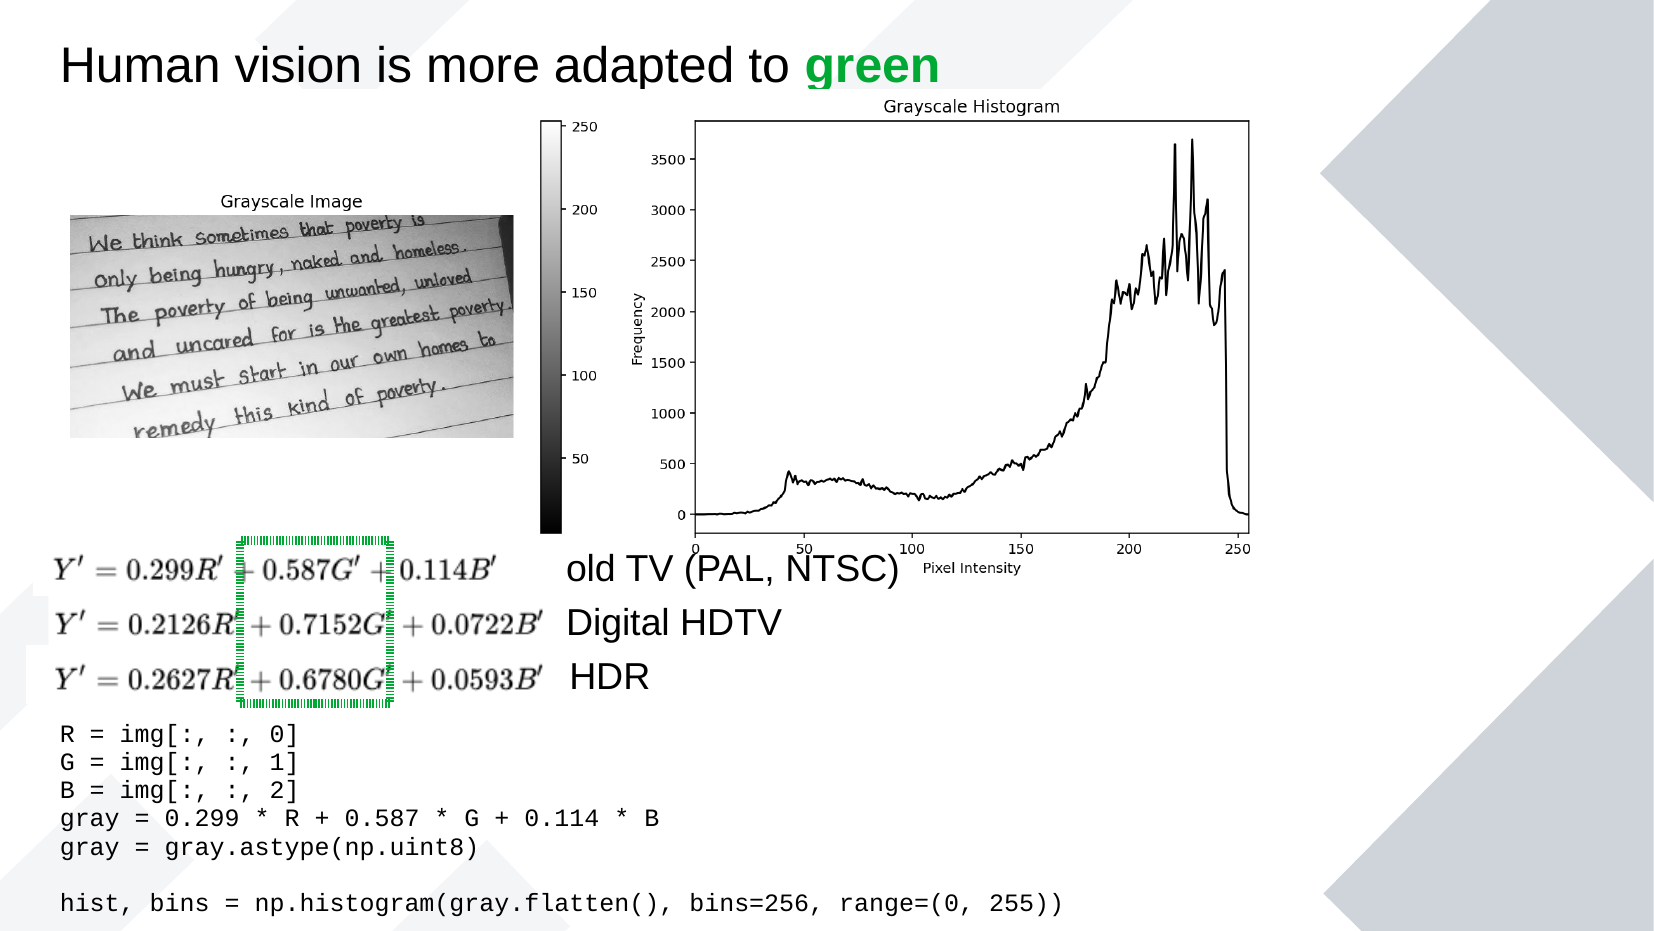

Human vision is more adapted to green
old TV (PAL, NTSC)
Digital HDTV
HDR
R = img[:, :, 0]
G = img[:, :, 1]
B = img[:, :, 2]
gray = 0.299 * R + 0.587 * G + 0.114 * B
gray = gray.astype(np.uint8)
hist, bins = np.histogram(gray.flatten(), bins=256, range=(0, 255))